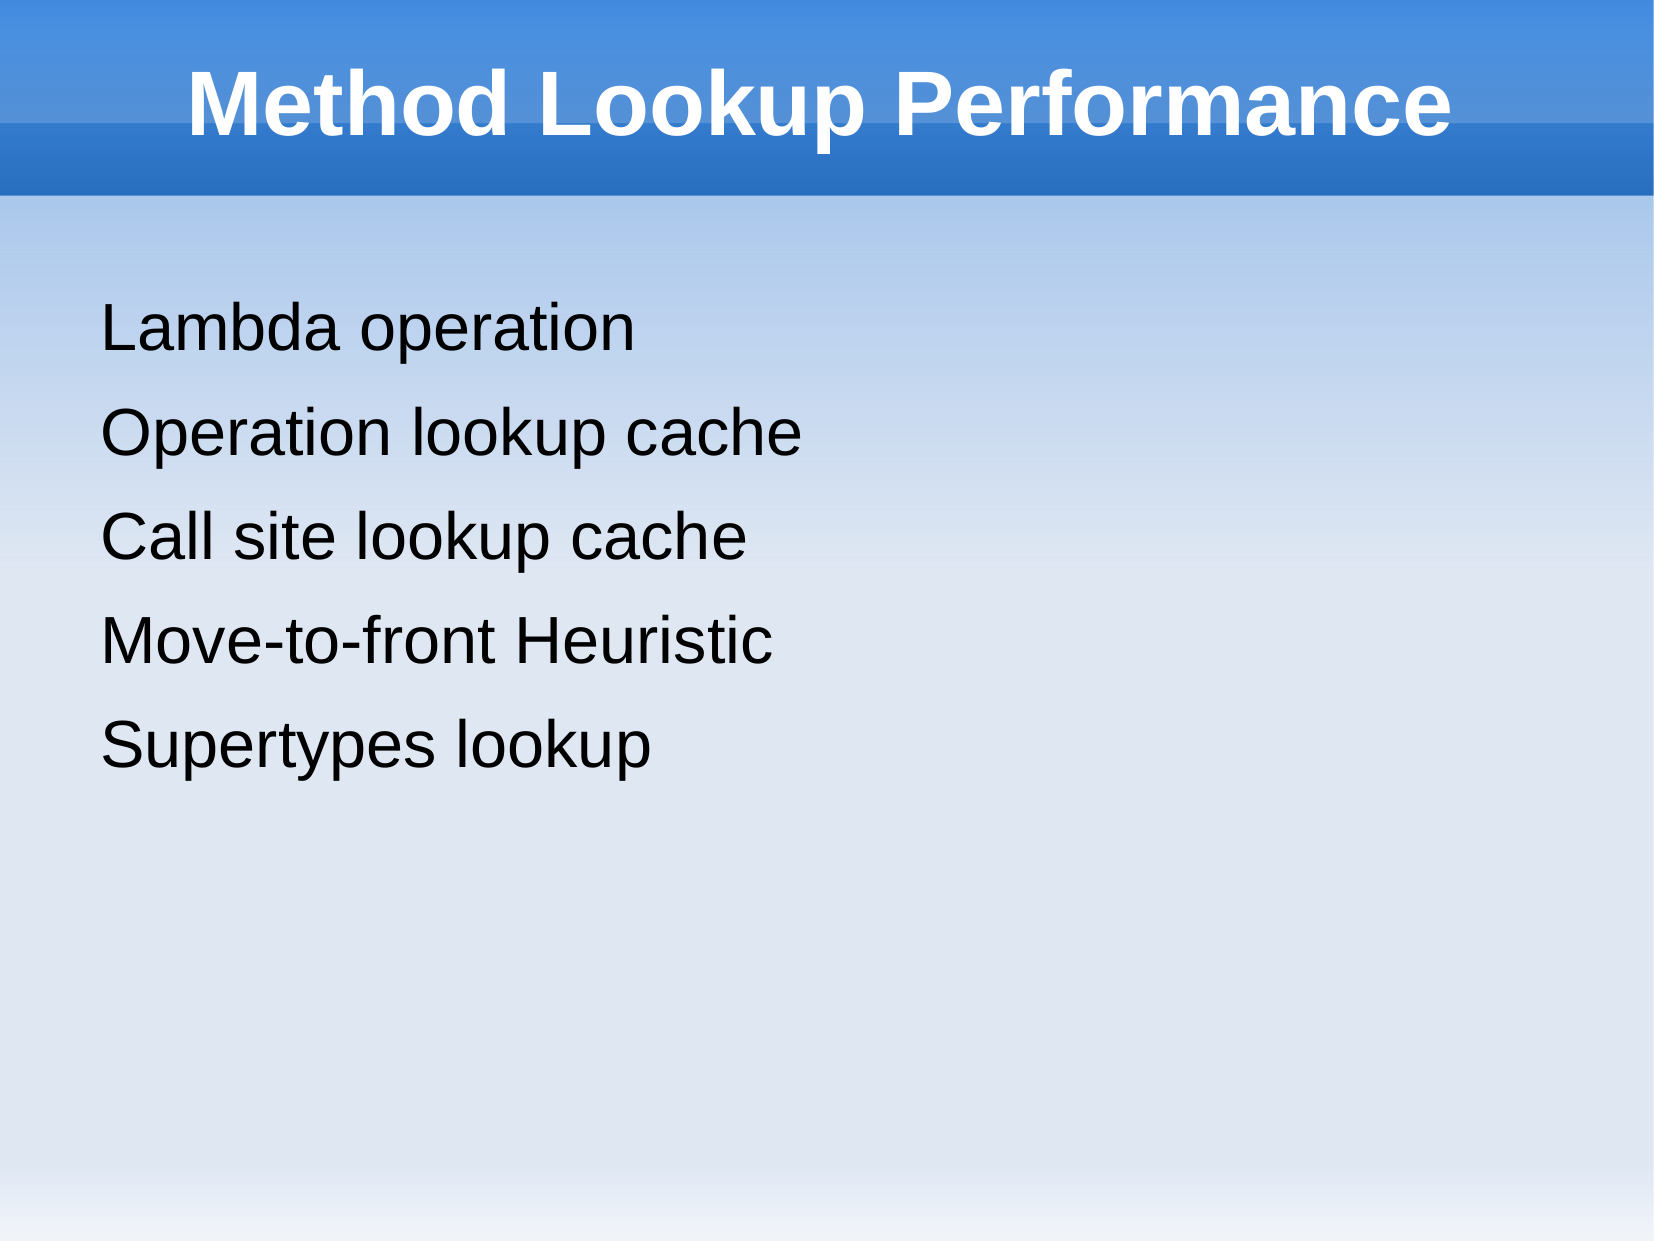

# Method Lookup Performance
Lambda operation
Operation lookup cache
Call site lookup cache
Move-to-front Heuristic
Supertypes lookup